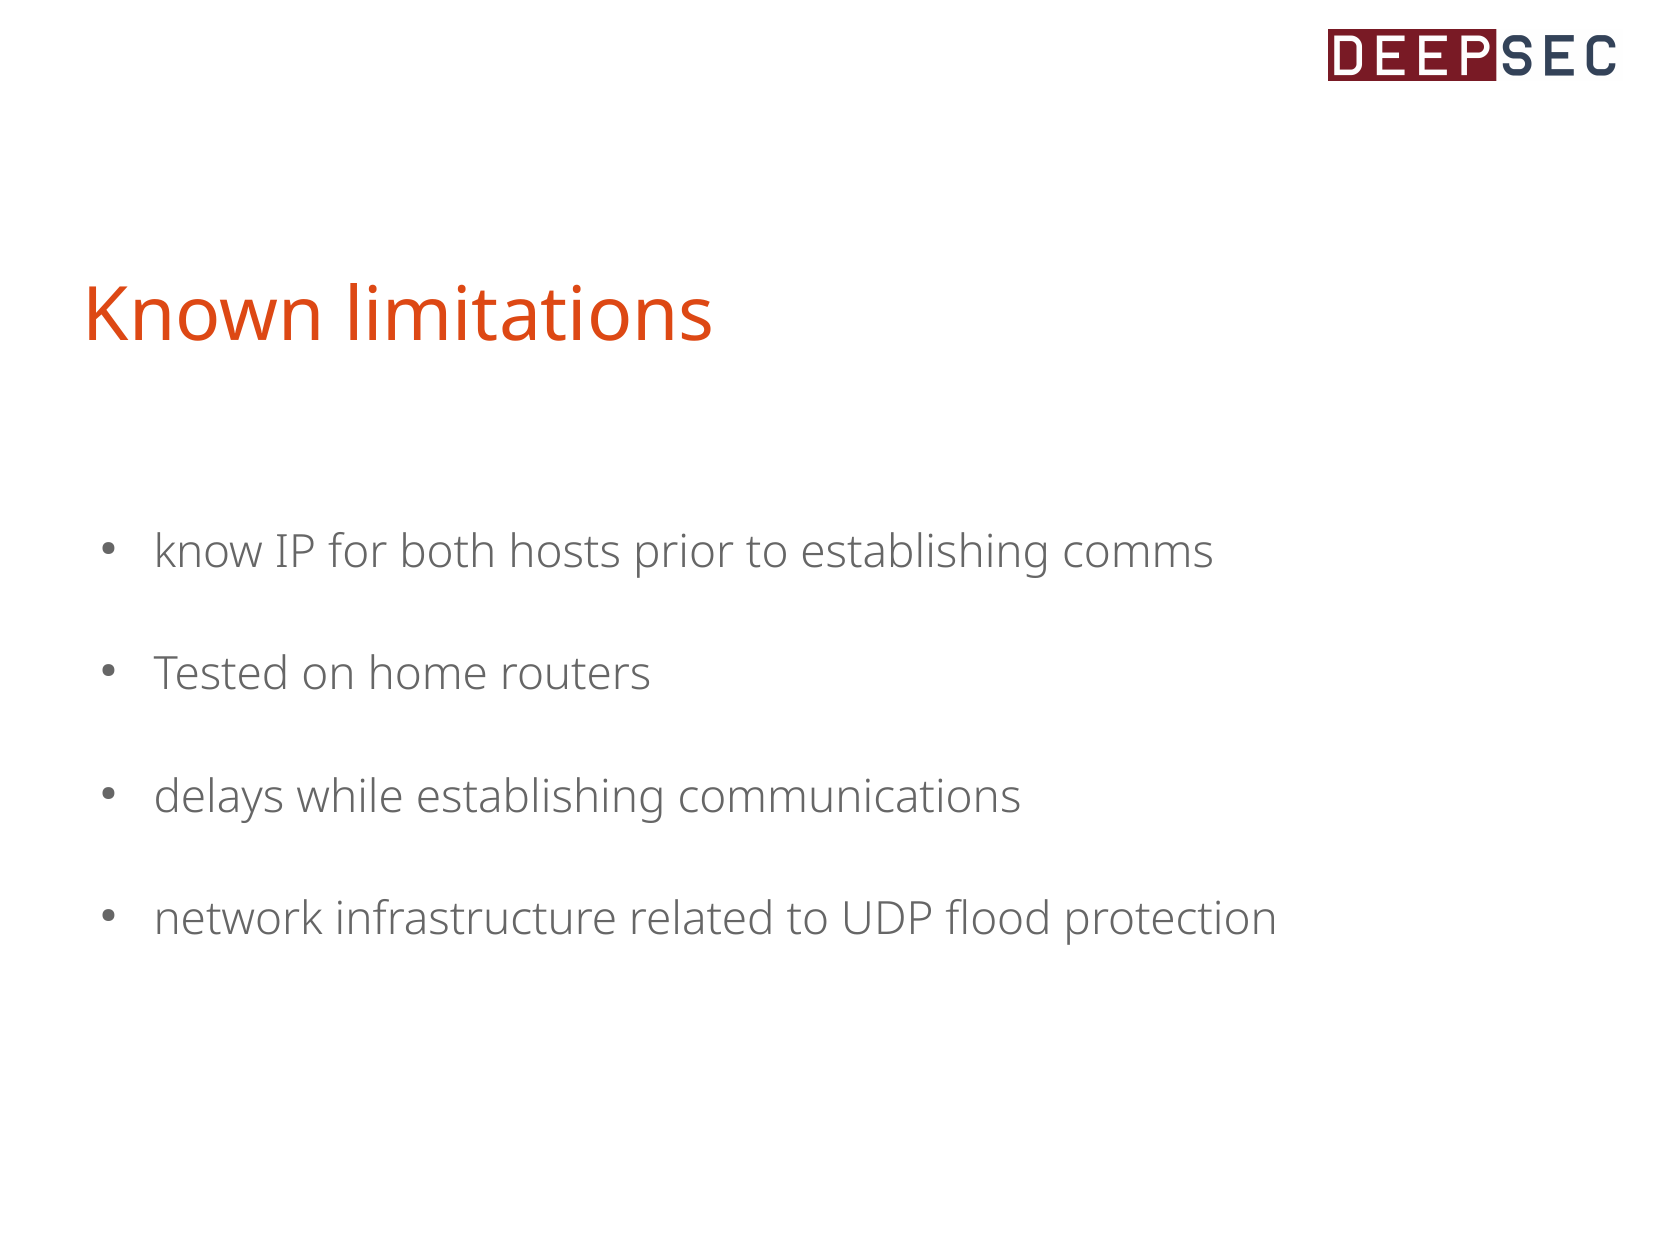

# Known limitations
know IP for both hosts prior to establishing comms
Tested on home routers
delays while establishing communications
network infrastructure related to UDP flood protection